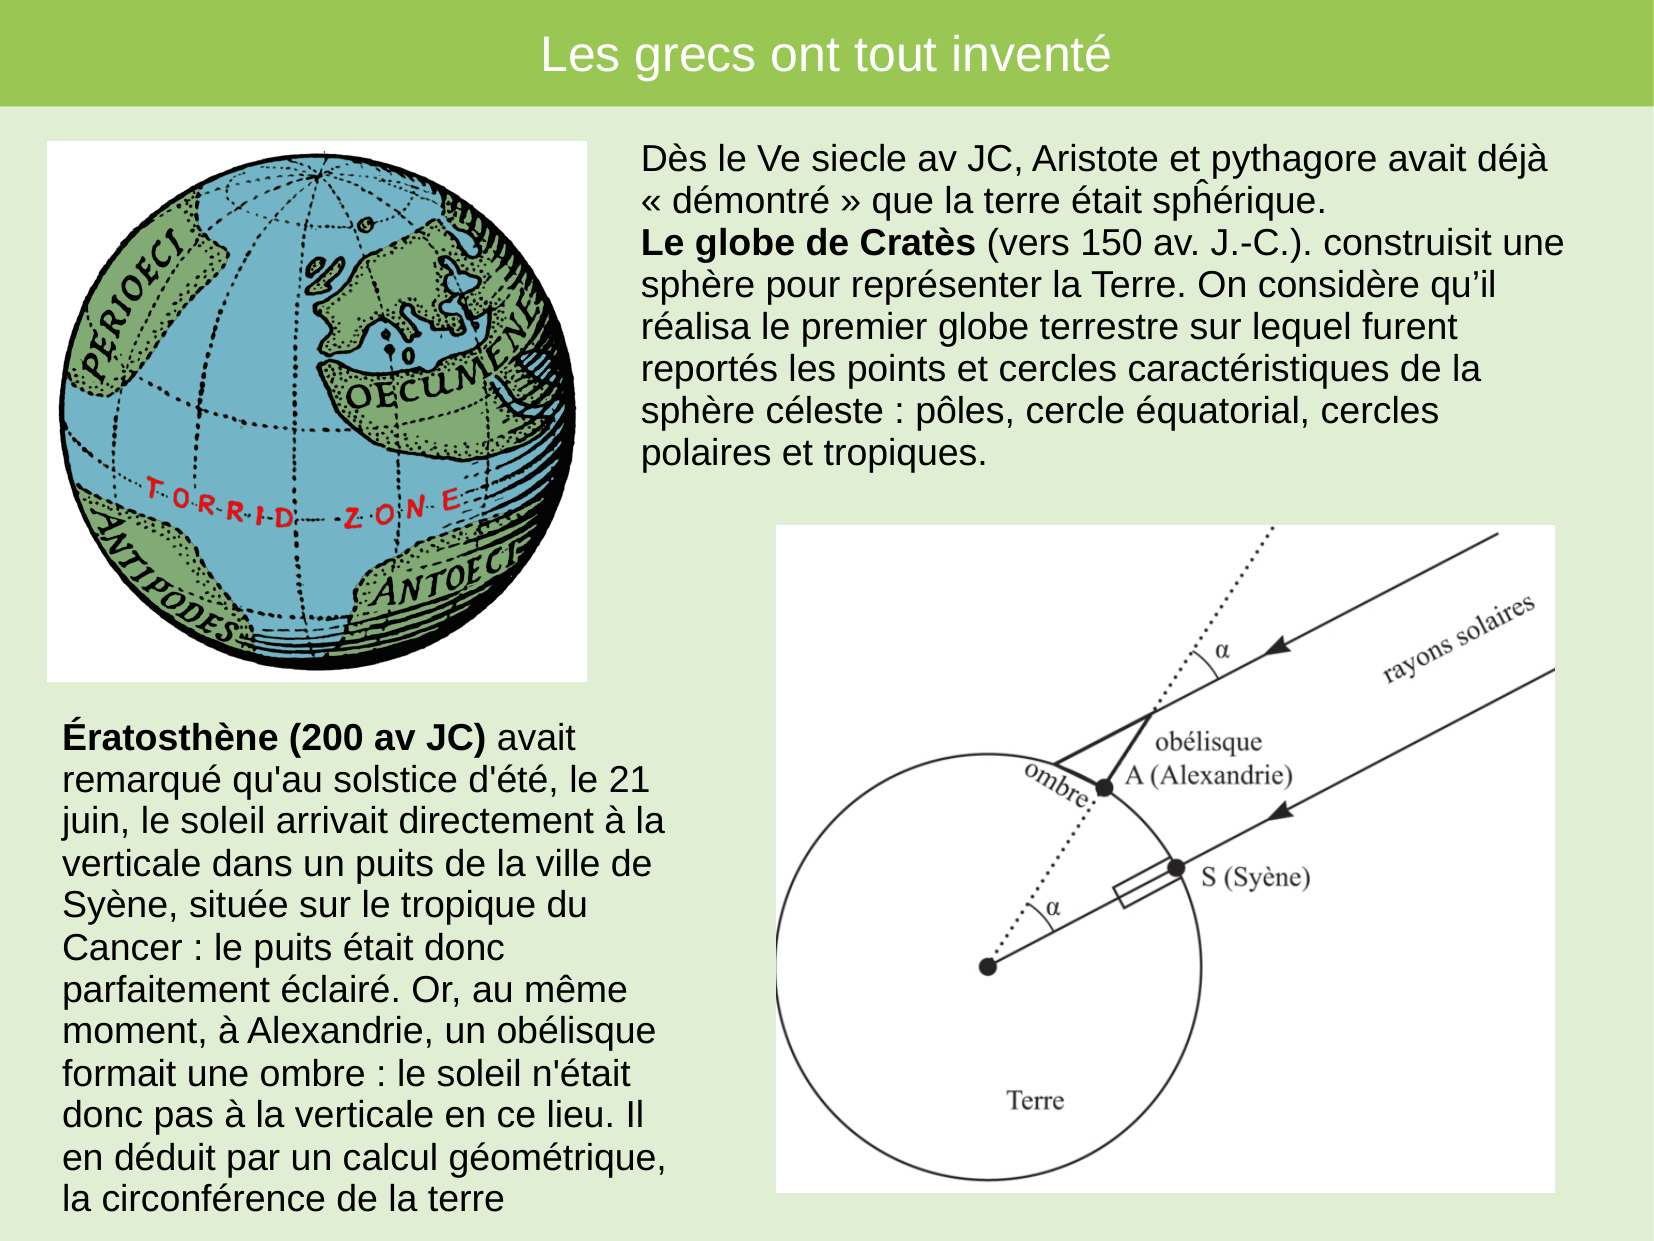

# Les grecs ont tout inventé
Dès le Ve siecle av JC, Aristote et pythagore avait déjà « démontré » que la terre était spĥérique.
Le globe de Cratès (vers 150 av. J.-C.). construisit une sphère pour représenter la Terre. On considère qu’il réalisa le premier globe terrestre sur lequel furent reportés les points et cercles caractéristiques de la sphère céleste : pôles, cercle équatorial, cercles polaires et tropiques.
Ératosthène (200 av JC) avait remarqué qu'au solstice d'été, le 21 juin, le soleil arrivait directement à la verticale dans un puits de la ville de Syène, située sur le tropique du Cancer : le puits était donc parfaitement éclairé. Or, au même moment, à Alexandrie, un obélisque formait une ombre : le soleil n'était donc pas à la verticale en ce lieu. Il en déduit par un calcul géométrique, la circonférence de la terre